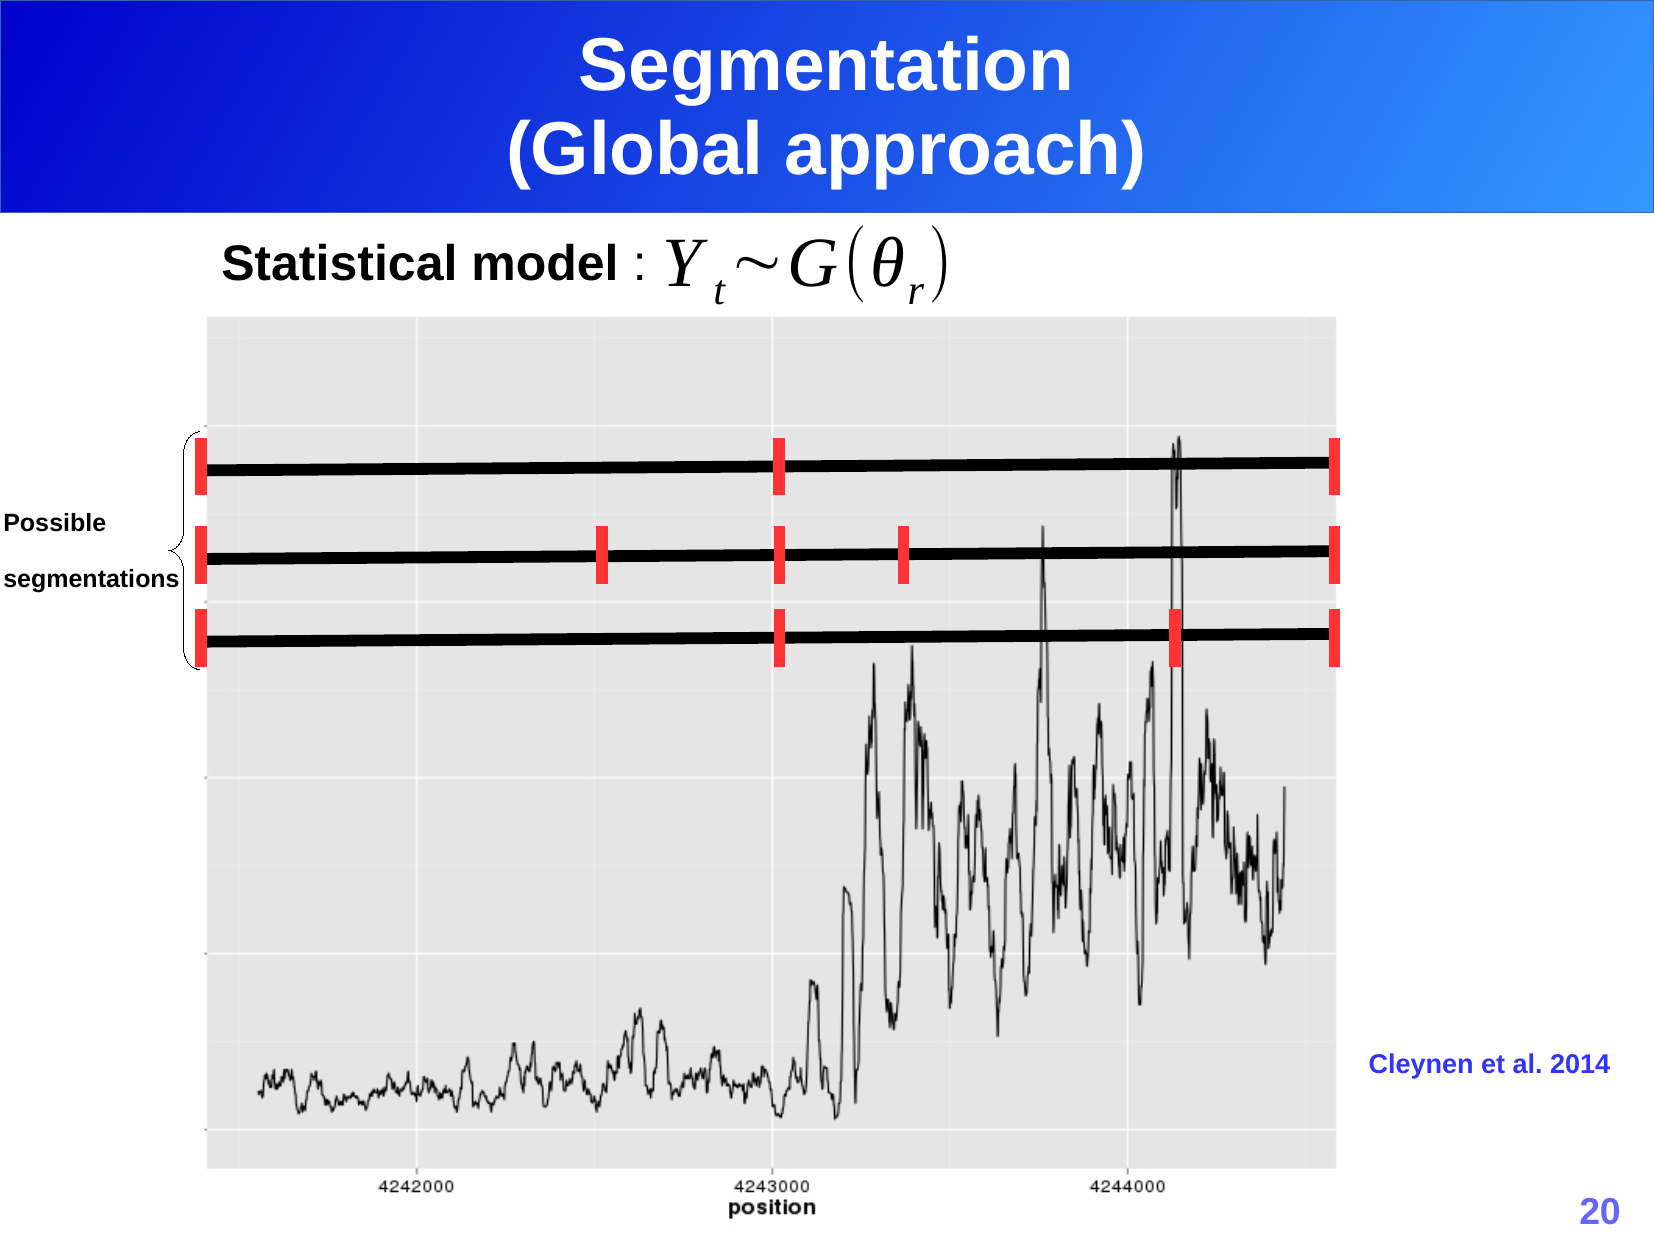

# Segmentation (Global approach)
Statistical model :
Possible
segmentations
Cleynen et al. 2014
20